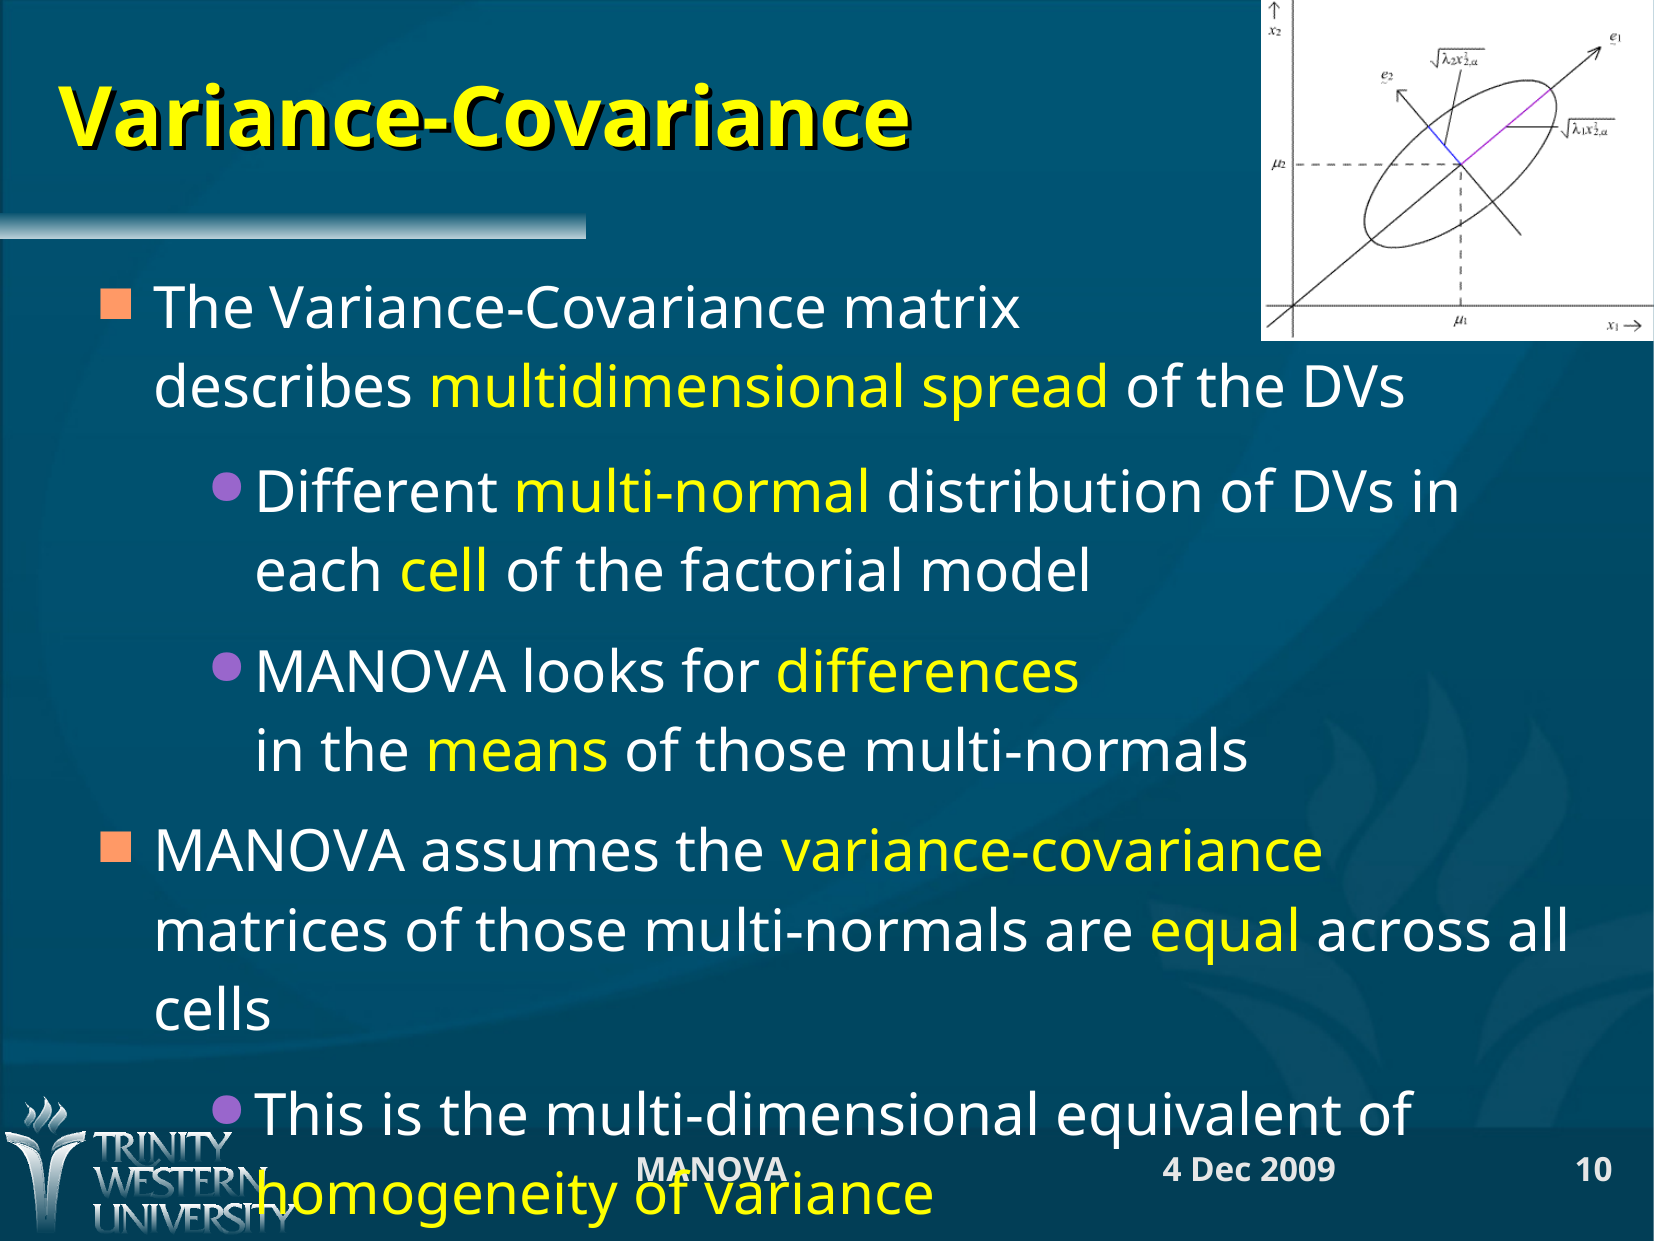

# Variance-Covariance
The Variance-Covariance matrix
describes multidimensional spread of the DVs
Different multi-normal distribution of DVs in each cell of the factorial model
MANOVA looks for differences
in the means of those multi-normals
MANOVA assumes the variance-covariance matrices of those multi-normals are equal across all cells
This is the multi-dimensional equivalent of homogeneity of variance
MANOVA
4 Dec 2009
10